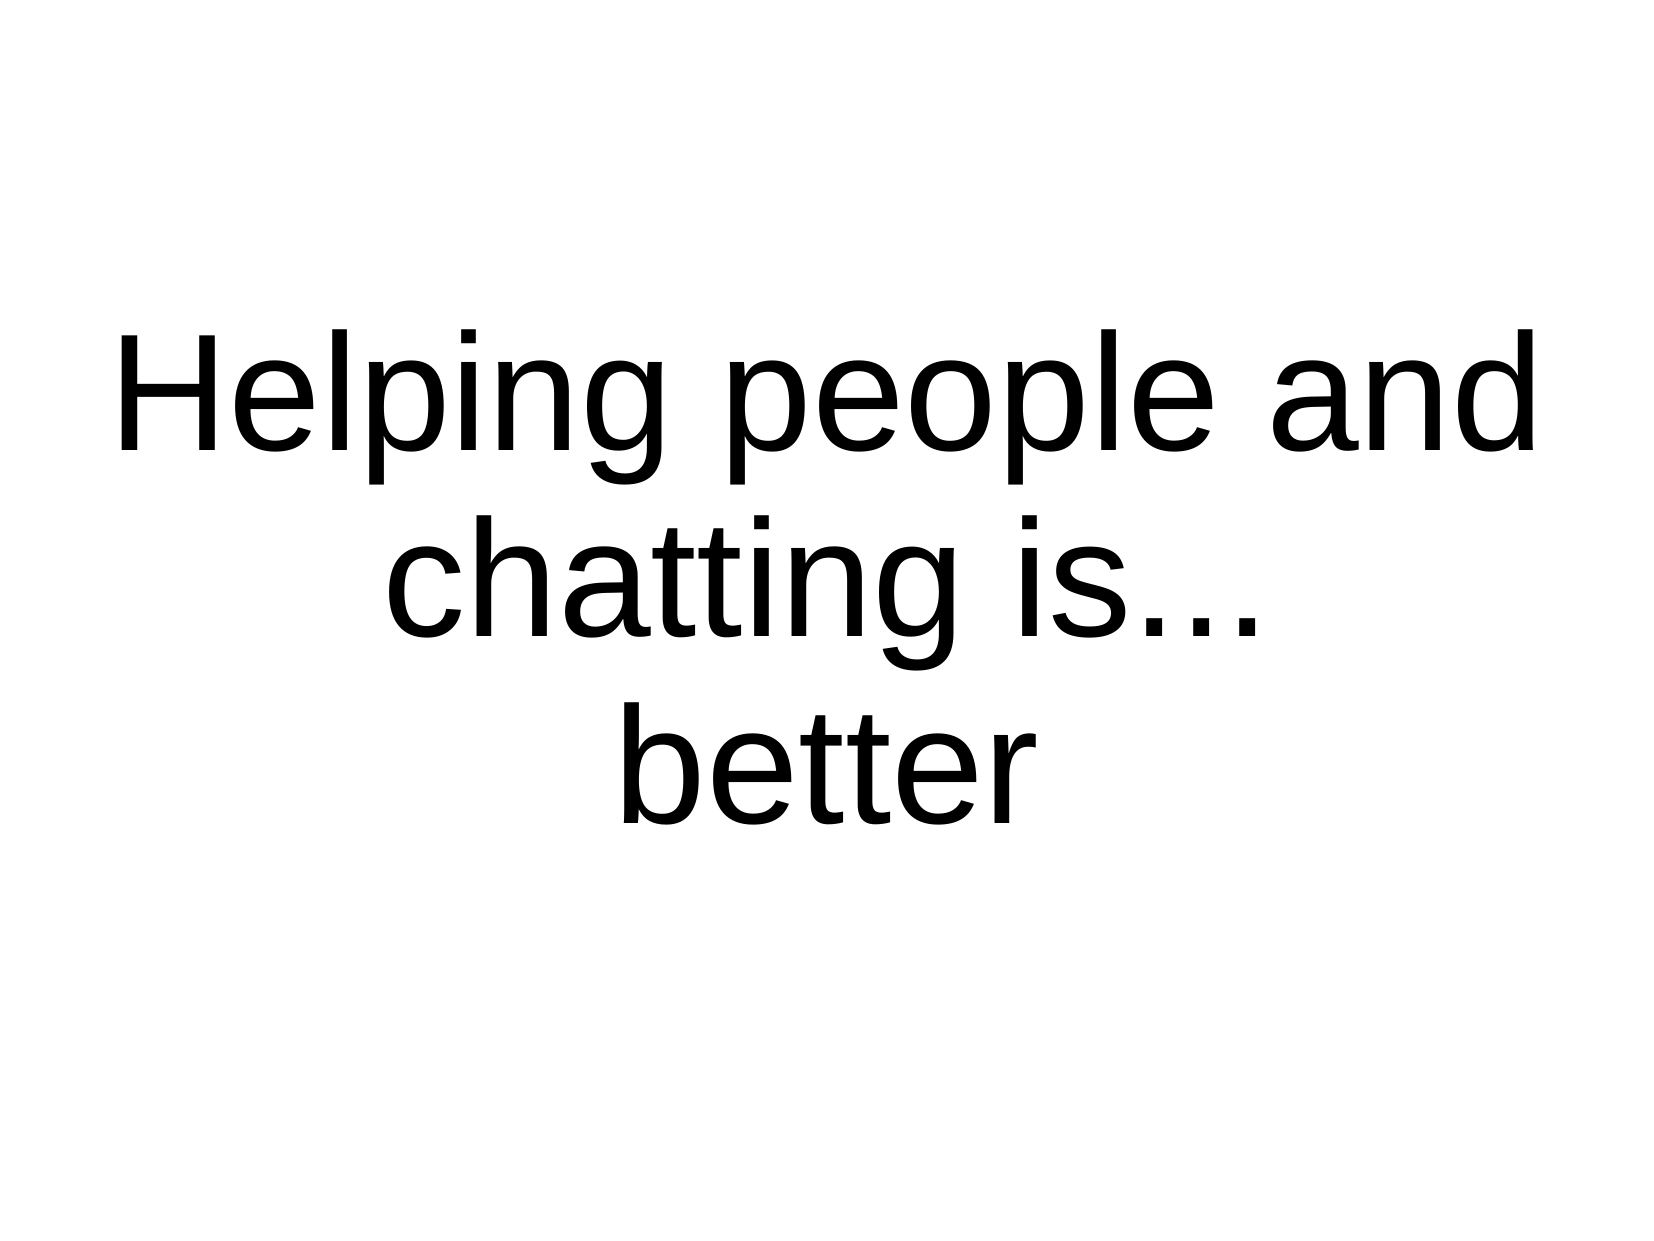

# Helping people and chatting is...
better